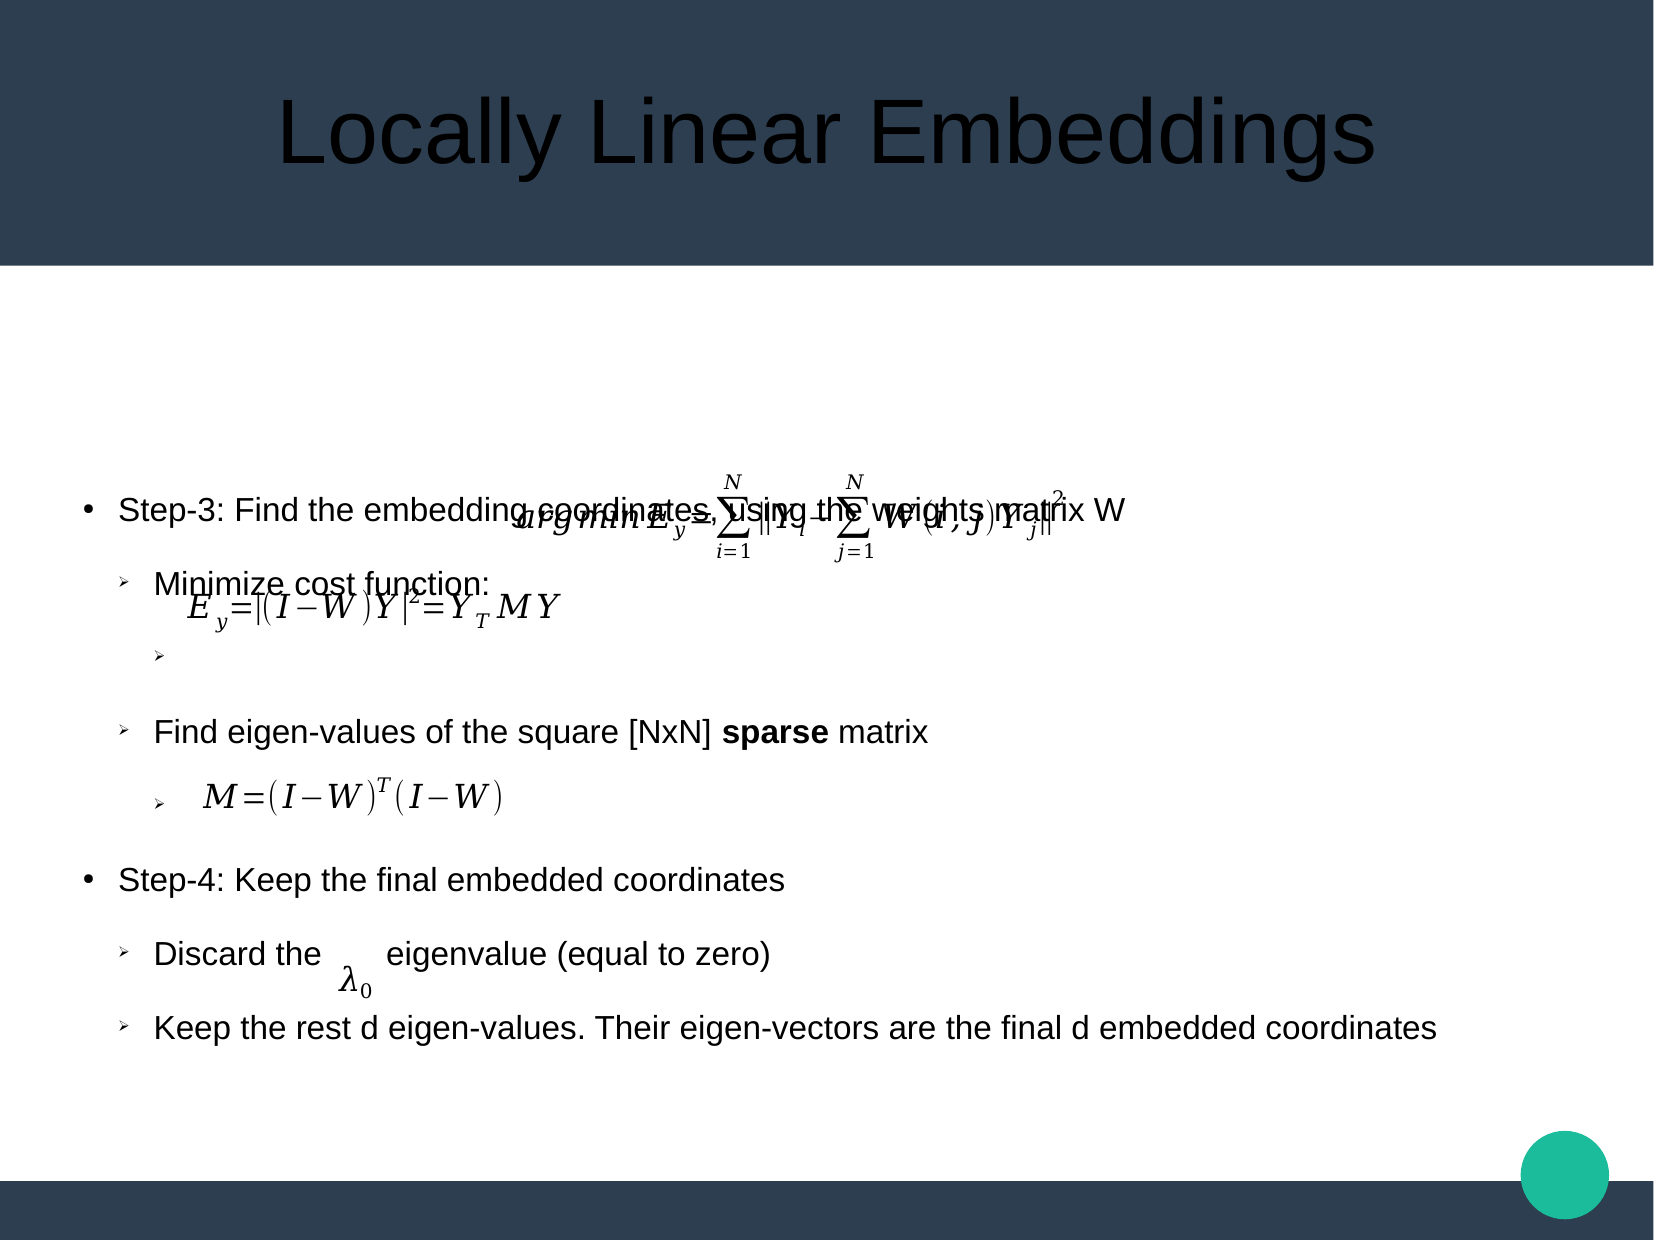

# Locally Linear Embeddings
Step-3: Find the embedding coordinates, using the weights matrix W
Minimize cost function:
Find eigen-values of the square [NxN] sparse matrix
Step-4: Keep the final embedded coordinates
Discard the eigenvalue (equal to zero)
Keep the rest d eigen-values. Their eigen-vectors are the final d embedded coordinates